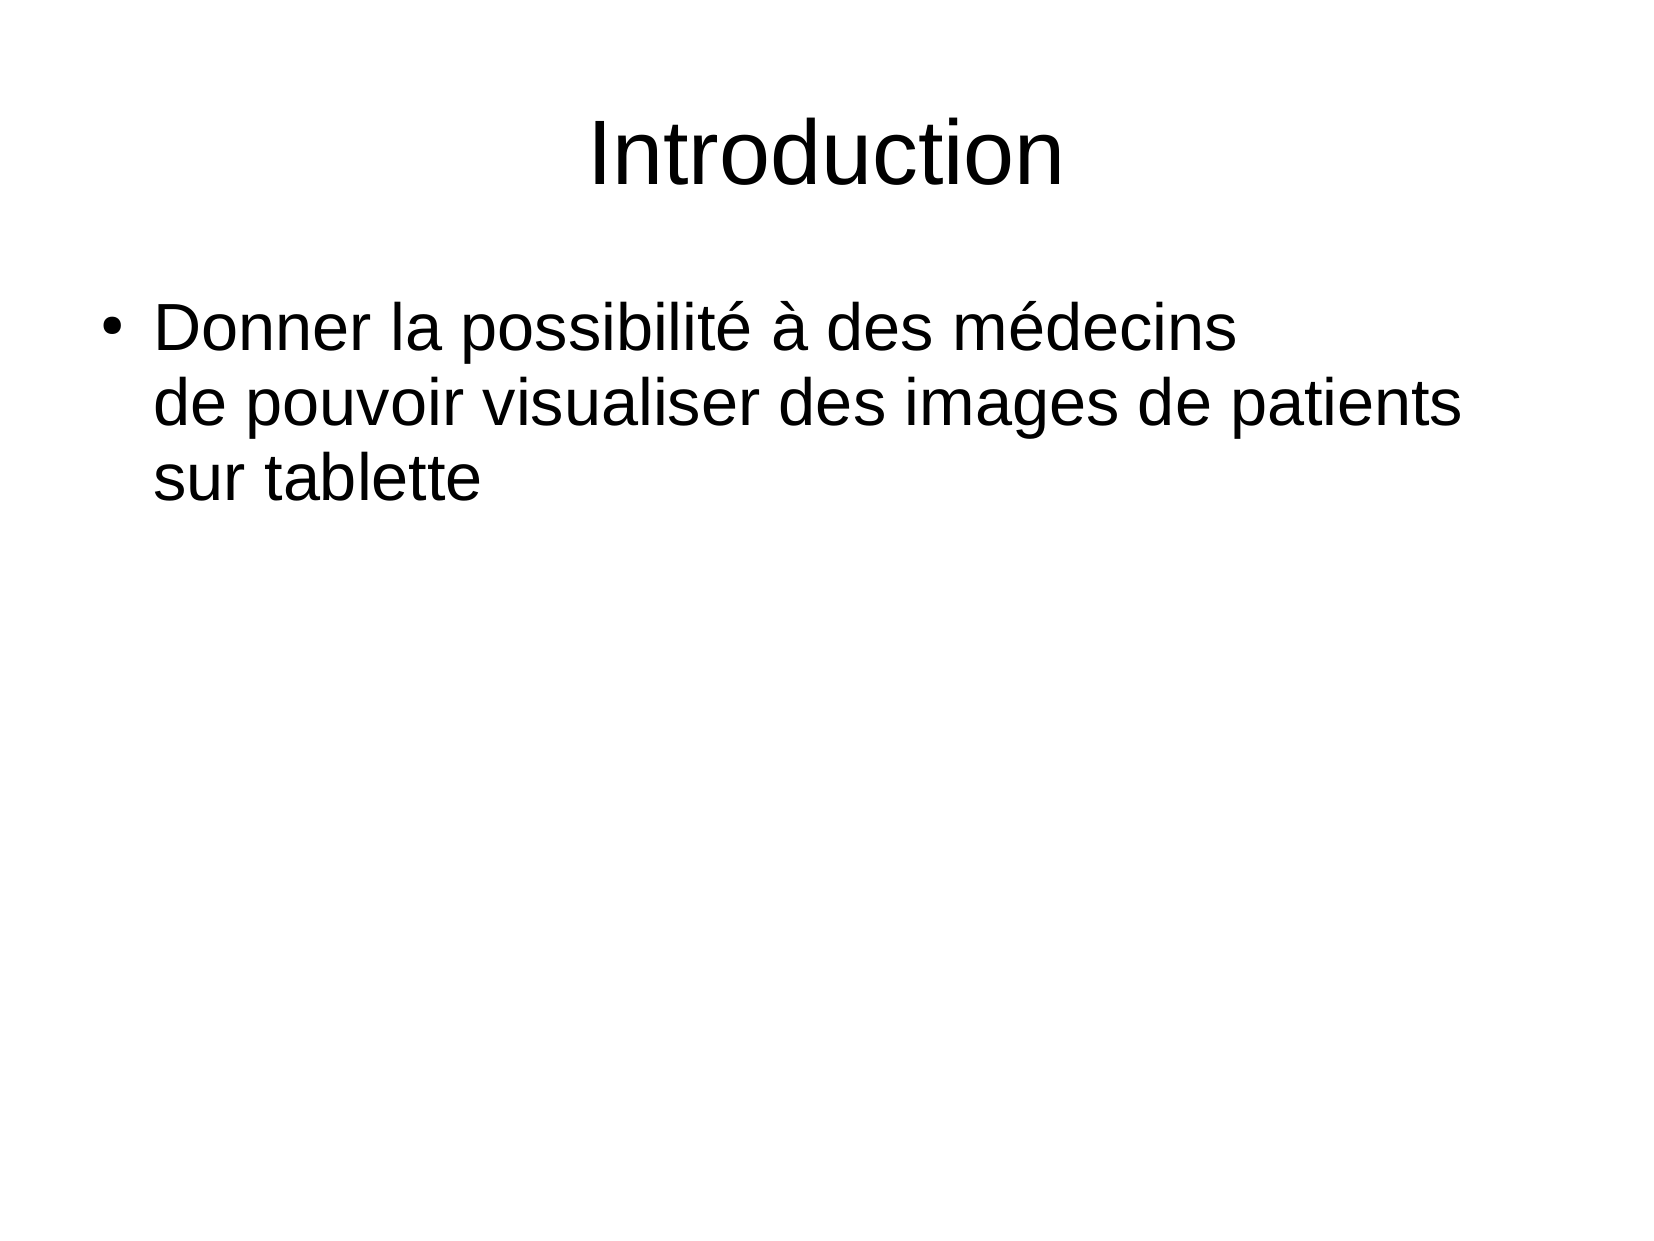

# Introduction
Donner la possibilité à des médecins
de pouvoir visualiser des images de patients
sur tablette